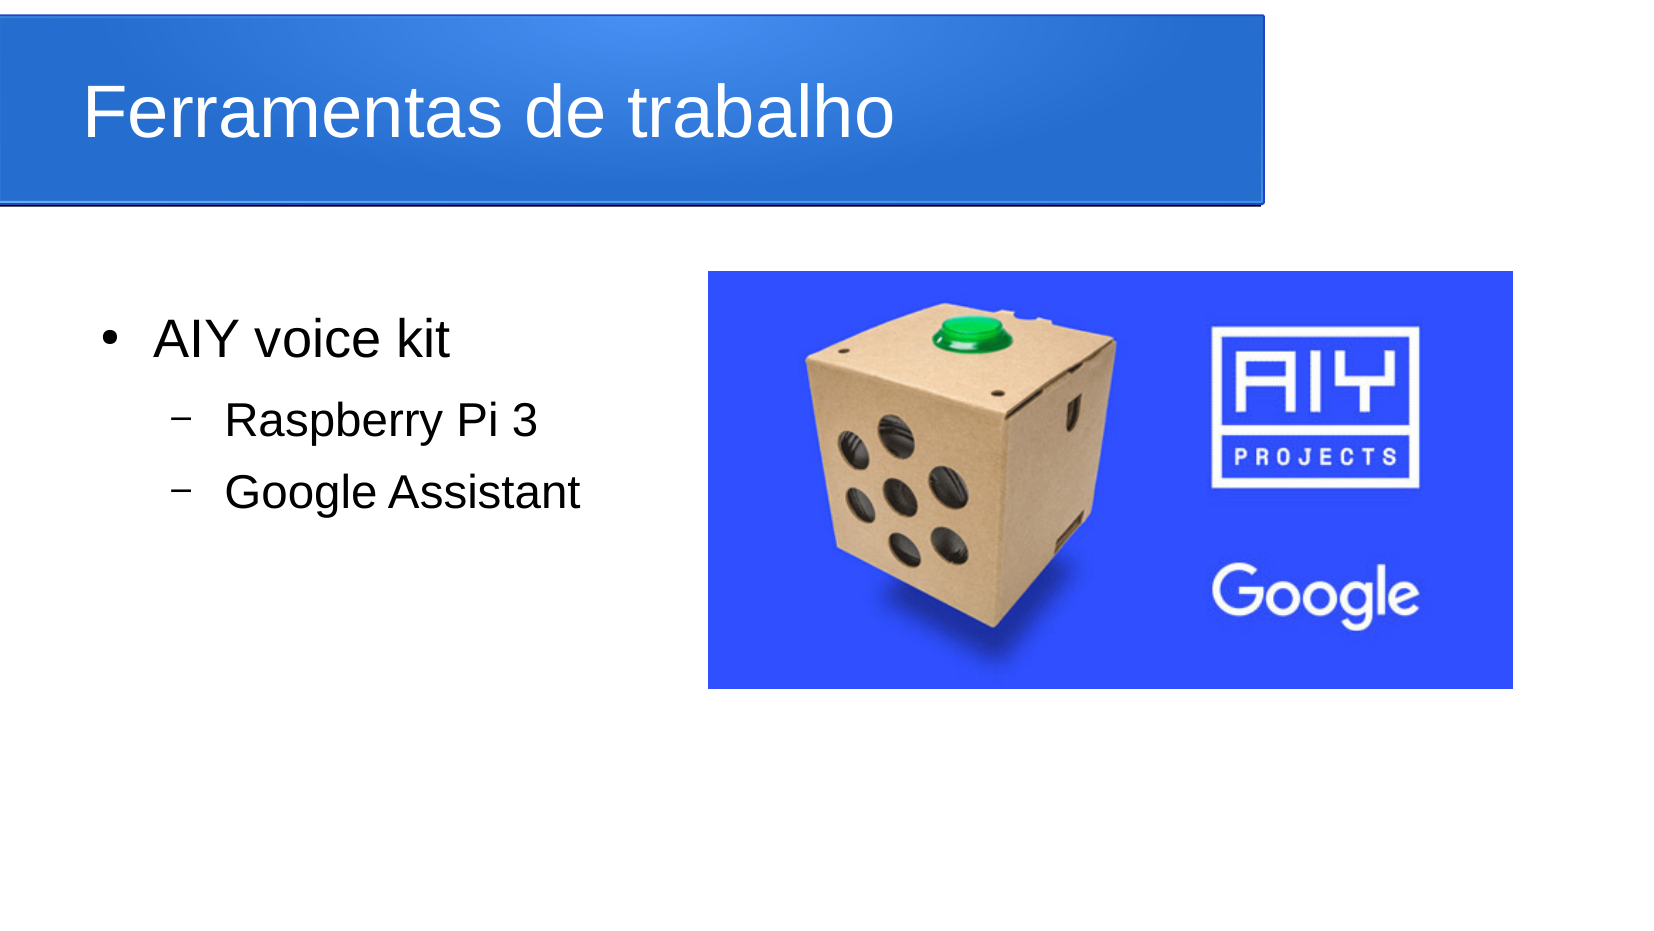

# Ferramentas de trabalho
AIY voice kit
Raspberry Pi 3
Google Assistant